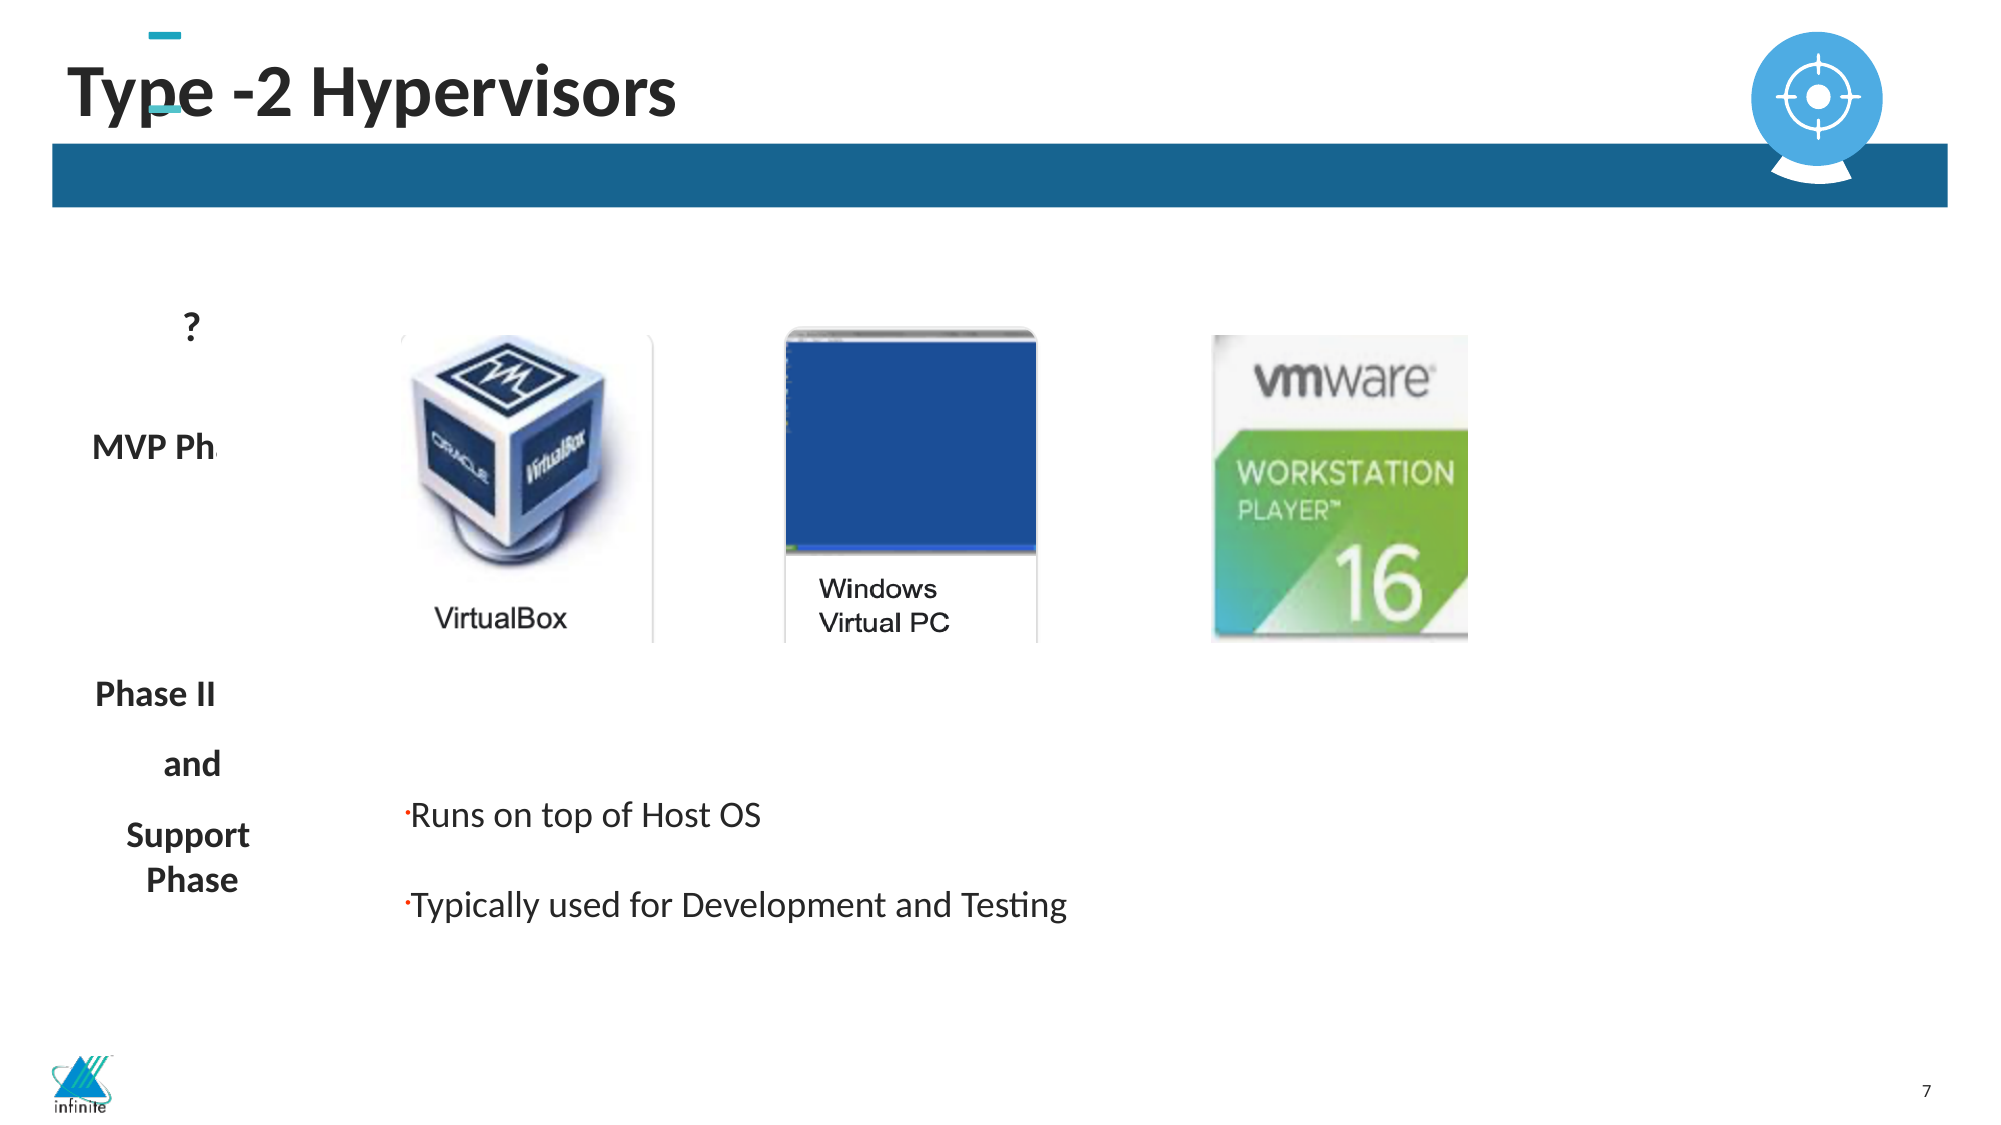

Type -2 Hypervisors
?
MVP Phase
Phase II & III
and
Support
Phase
Runs on top of Host OS
Typically used for Development and Testing